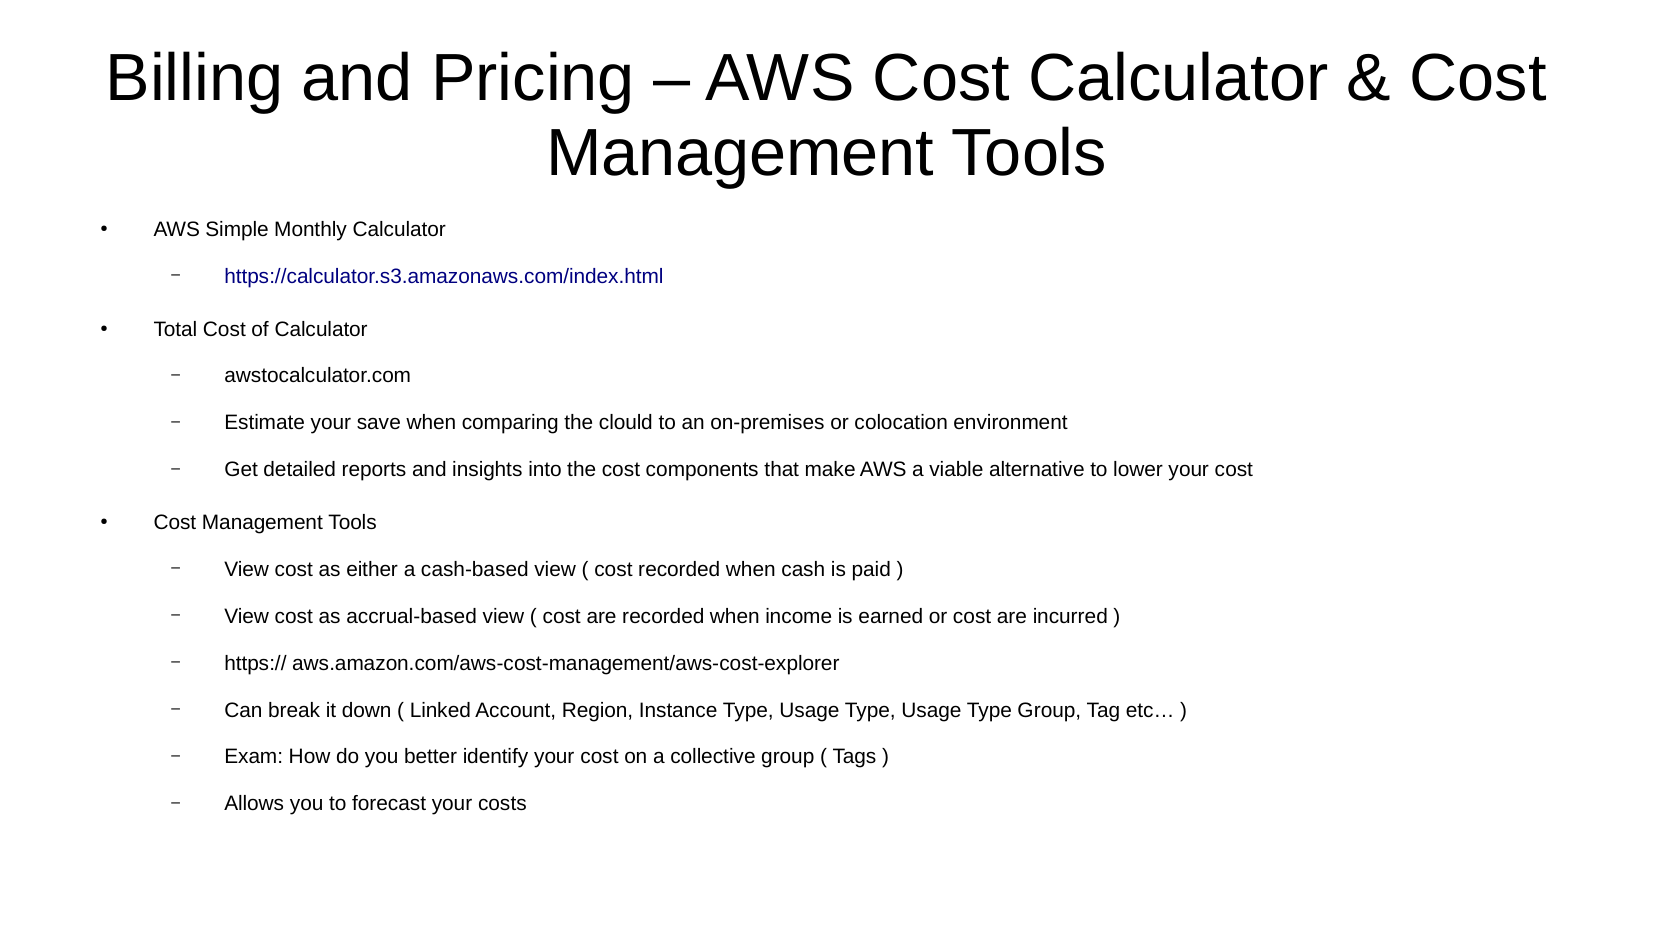

# Billing and Pricing – AWS Cost Calculator & Cost Management Tools
AWS Simple Monthly Calculator
https://calculator.s3.amazonaws.com/index.html
Total Cost of Calculator
awstocalculator.com
Estimate your save when comparing the clould to an on-premises or colocation environment
Get detailed reports and insights into the cost components that make AWS a viable alternative to lower your cost
Cost Management Tools
View cost as either a cash-based view ( cost recorded when cash is paid )
View cost as accrual-based view ( cost are recorded when income is earned or cost are incurred )
https:// aws.amazon.com/aws-cost-management/aws-cost-explorer
Can break it down ( Linked Account, Region, Instance Type, Usage Type, Usage Type Group, Tag etc… )
Exam: How do you better identify your cost on a collective group ( Tags )
Allows you to forecast your costs